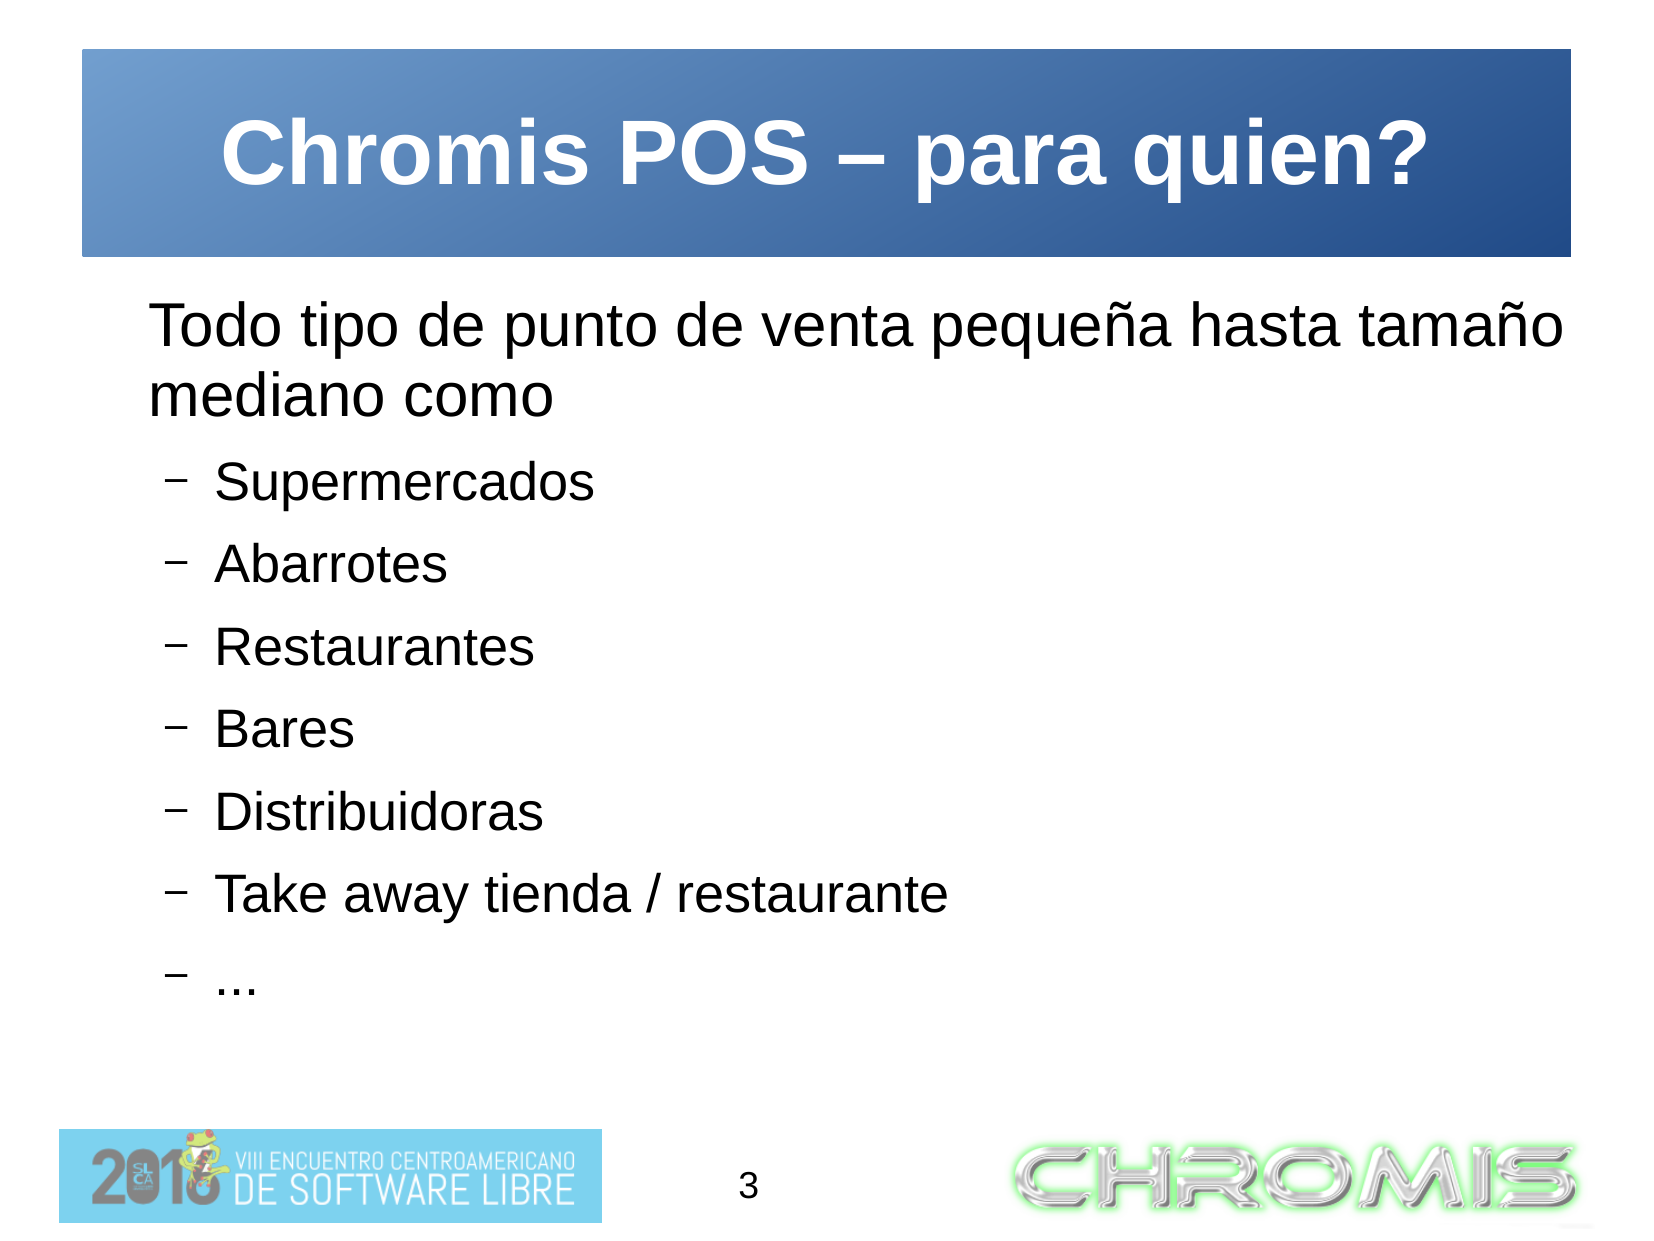

# Chromis POS – para quien?
Todo tipo de punto de venta pequeña hasta tamaño mediano como
Supermercados
Abarrotes
Restaurantes
Bares
Distribuidoras
Take away tienda / restaurante
...